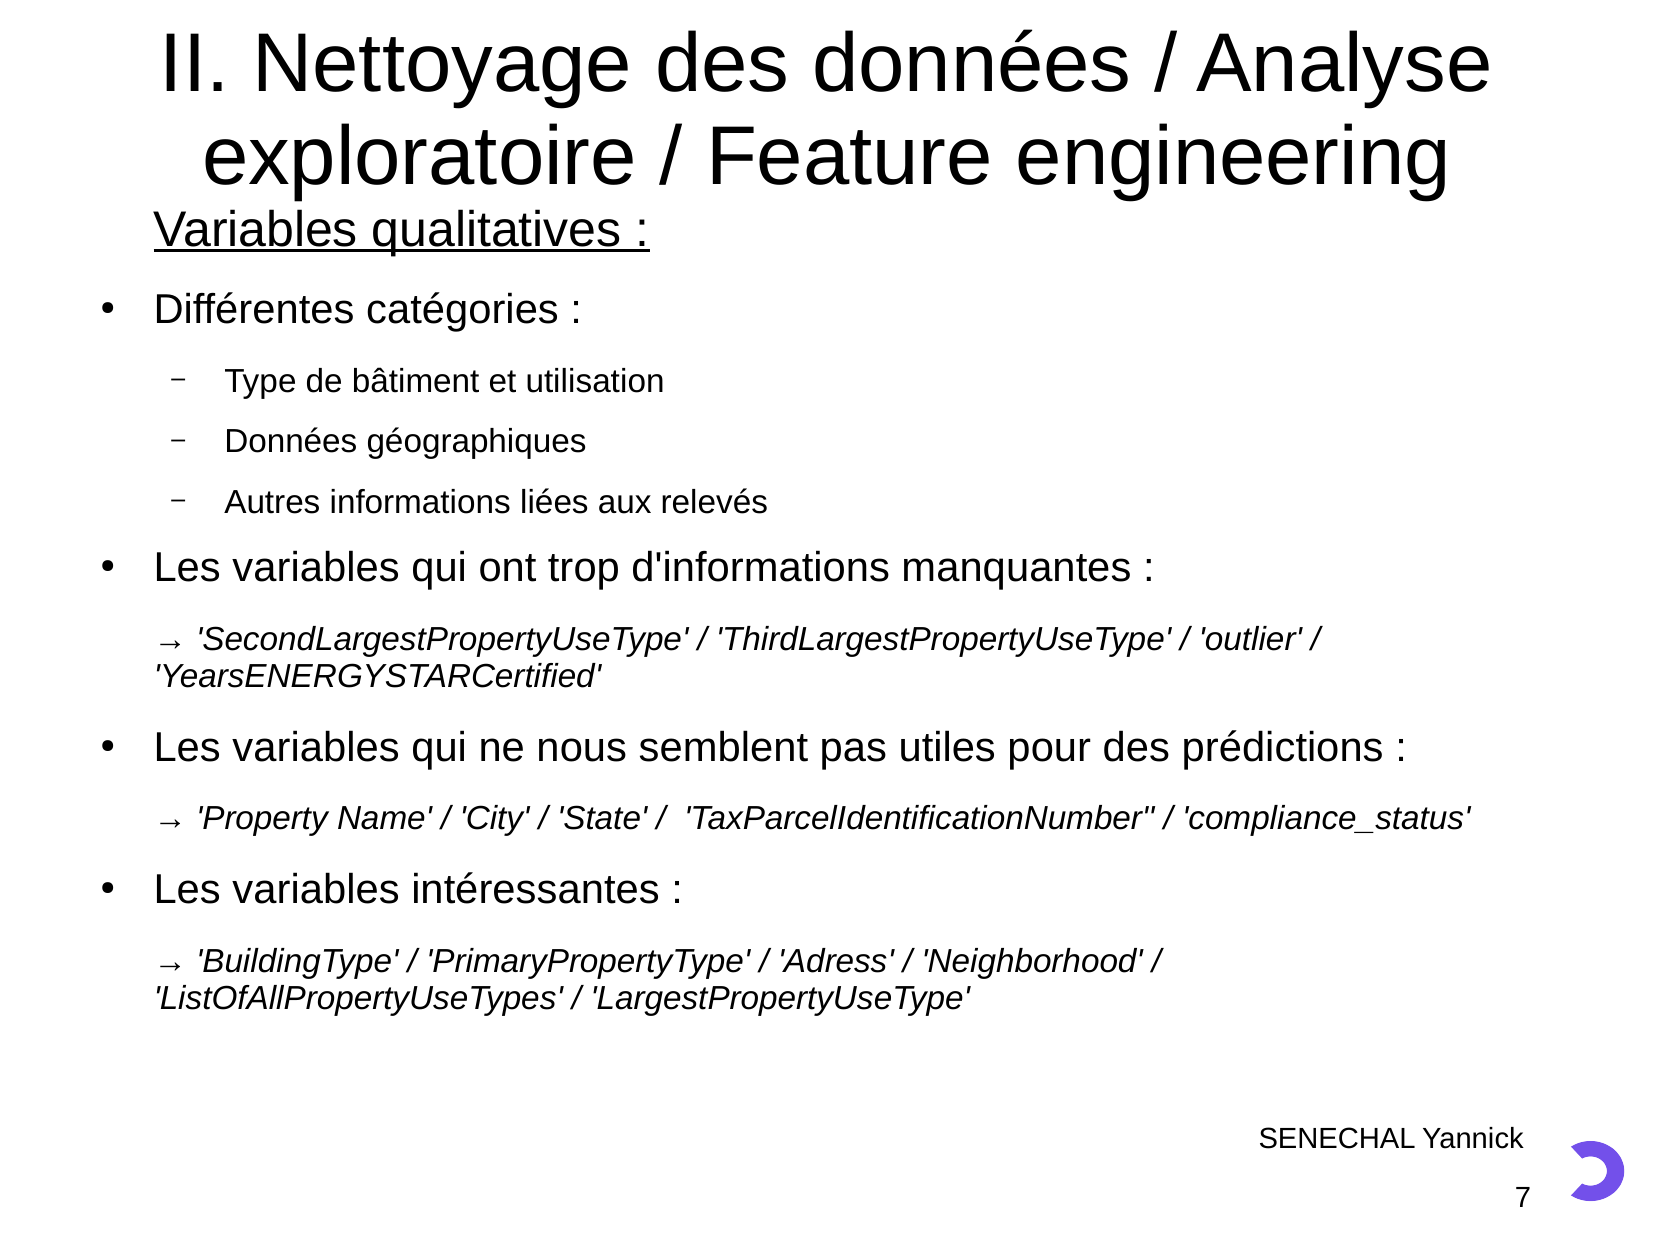

# II. Nettoyage des données / Analyse exploratoire / Feature engineering
Variables qualitatives :
Différentes catégories :
Type de bâtiment et utilisation
Données géographiques
Autres informations liées aux relevés
Les variables qui ont trop d'informations manquantes :
→ 'SecondLargestPropertyUseType' / 'ThirdLargestPropertyUseType' / 'outlier' / 'YearsENERGYSTARCertified'
Les variables qui ne nous semblent pas utiles pour des prédictions :
→ 'Property Name' / 'City' / 'State' / 'TaxParcelIdentificationNumber'' / 'compliance_status'
Les variables intéressantes :
→ 'BuildingType' / 'PrimaryPropertyType' / 'Adress' / 'Neighborhood' / 'ListOfAllPropertyUseTypes' / 'LargestPropertyUseType'
SENECHAL Yannick
7